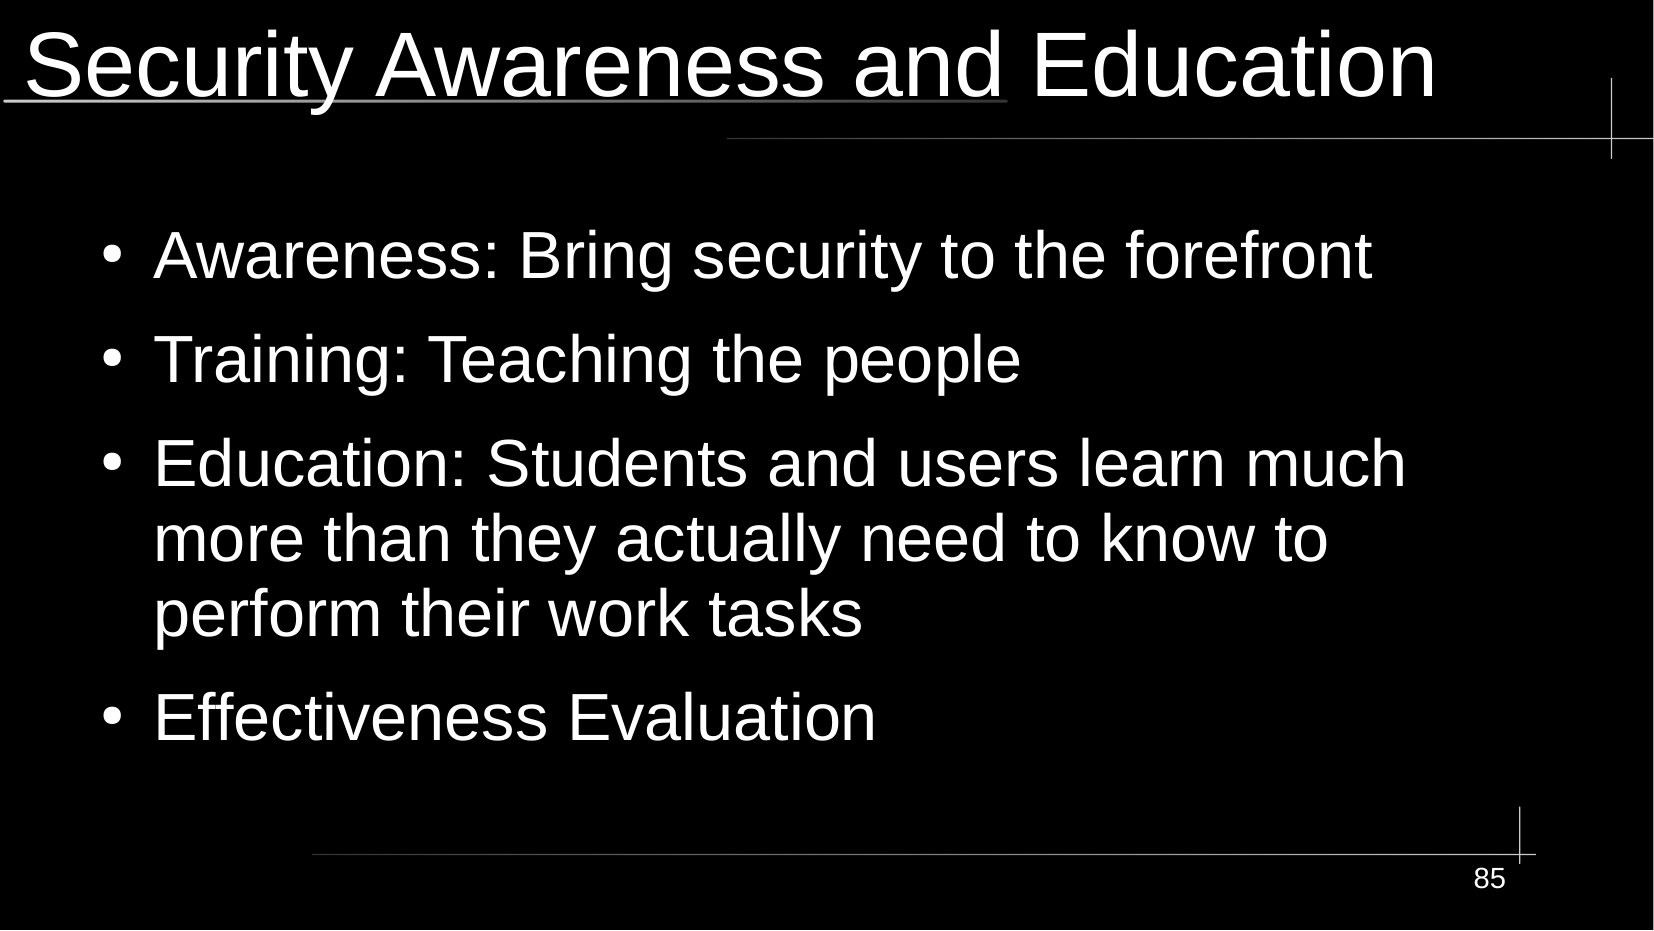

# Security Awareness and Education
Awareness: Bring security to the forefront
Training: Teaching the people
Education: Students and users learn much more than they actually need to know to perform their work tasks
Effectiveness Evaluation
85